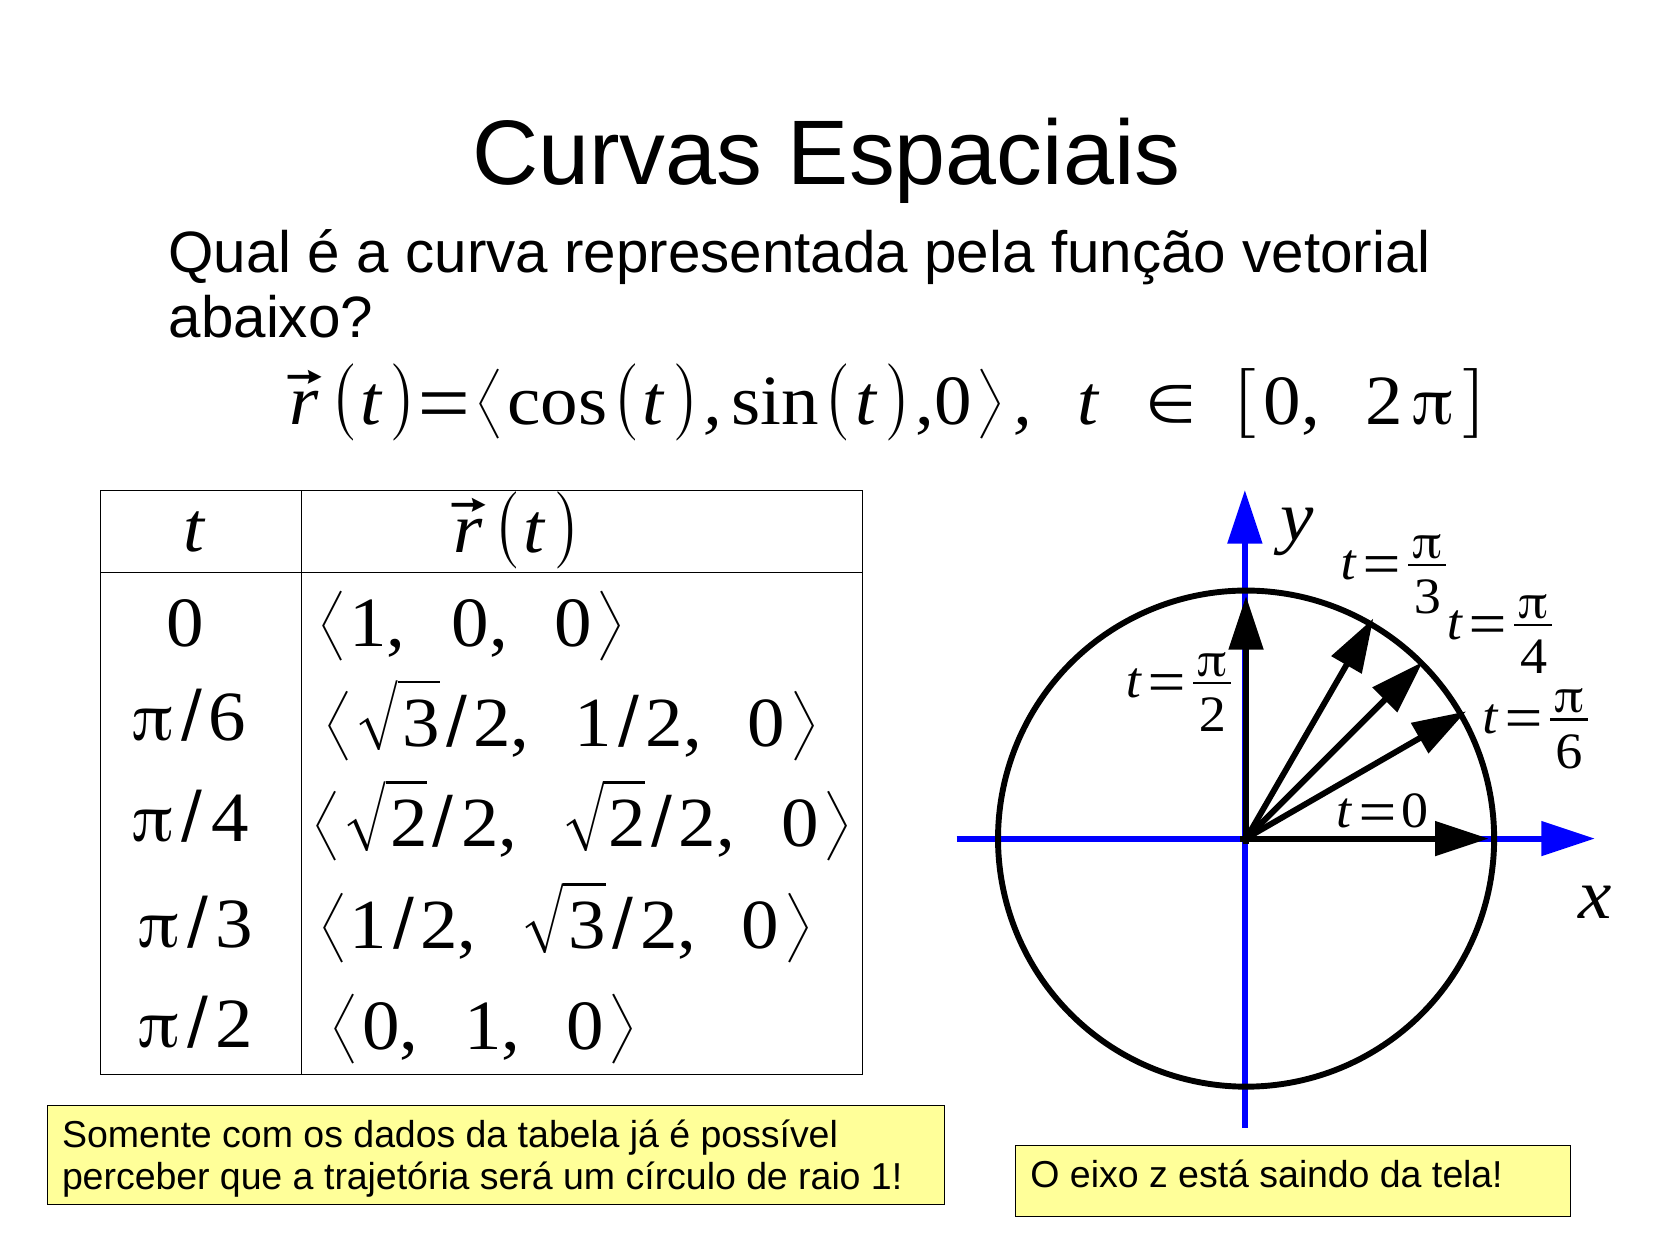

# Curvas Espaciais
Qual é a curva representada pela função vetorial abaixo?
Somente com os dados da tabela já é possível perceber que a trajetória será um círculo de raio 1!
O eixo z está saindo da tela!